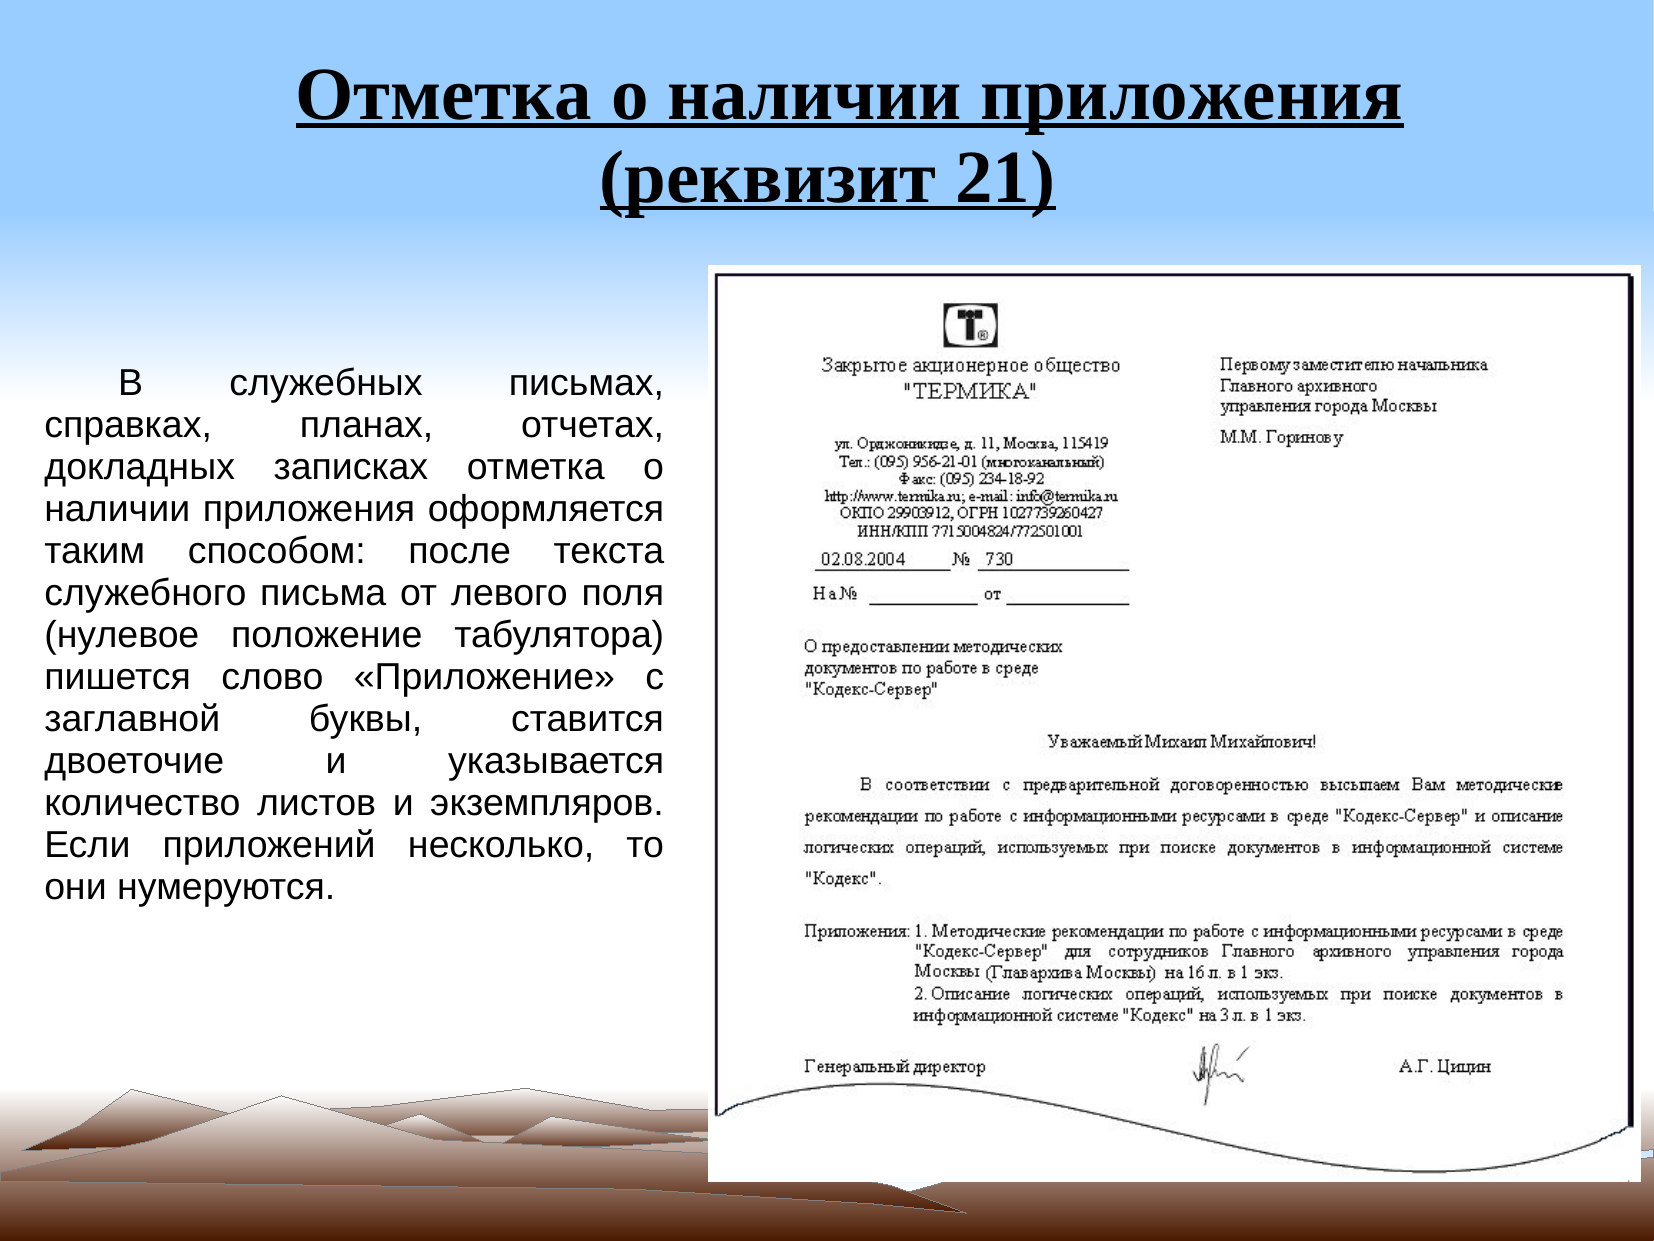

# Отметка о наличии приложения (реквизит 21)
	В служебных письмах, справках, планах, отчетах, докладных записках отметка о наличии приложения оформляется таким способом: после текста служебного письма от левого поля (нулевое положение табулятора) пишется слово «Приложение» с заглавной буквы, ставится двоеточие и указывается количество листов и экземпляров. Если приложений несколько, то они нумеруются.